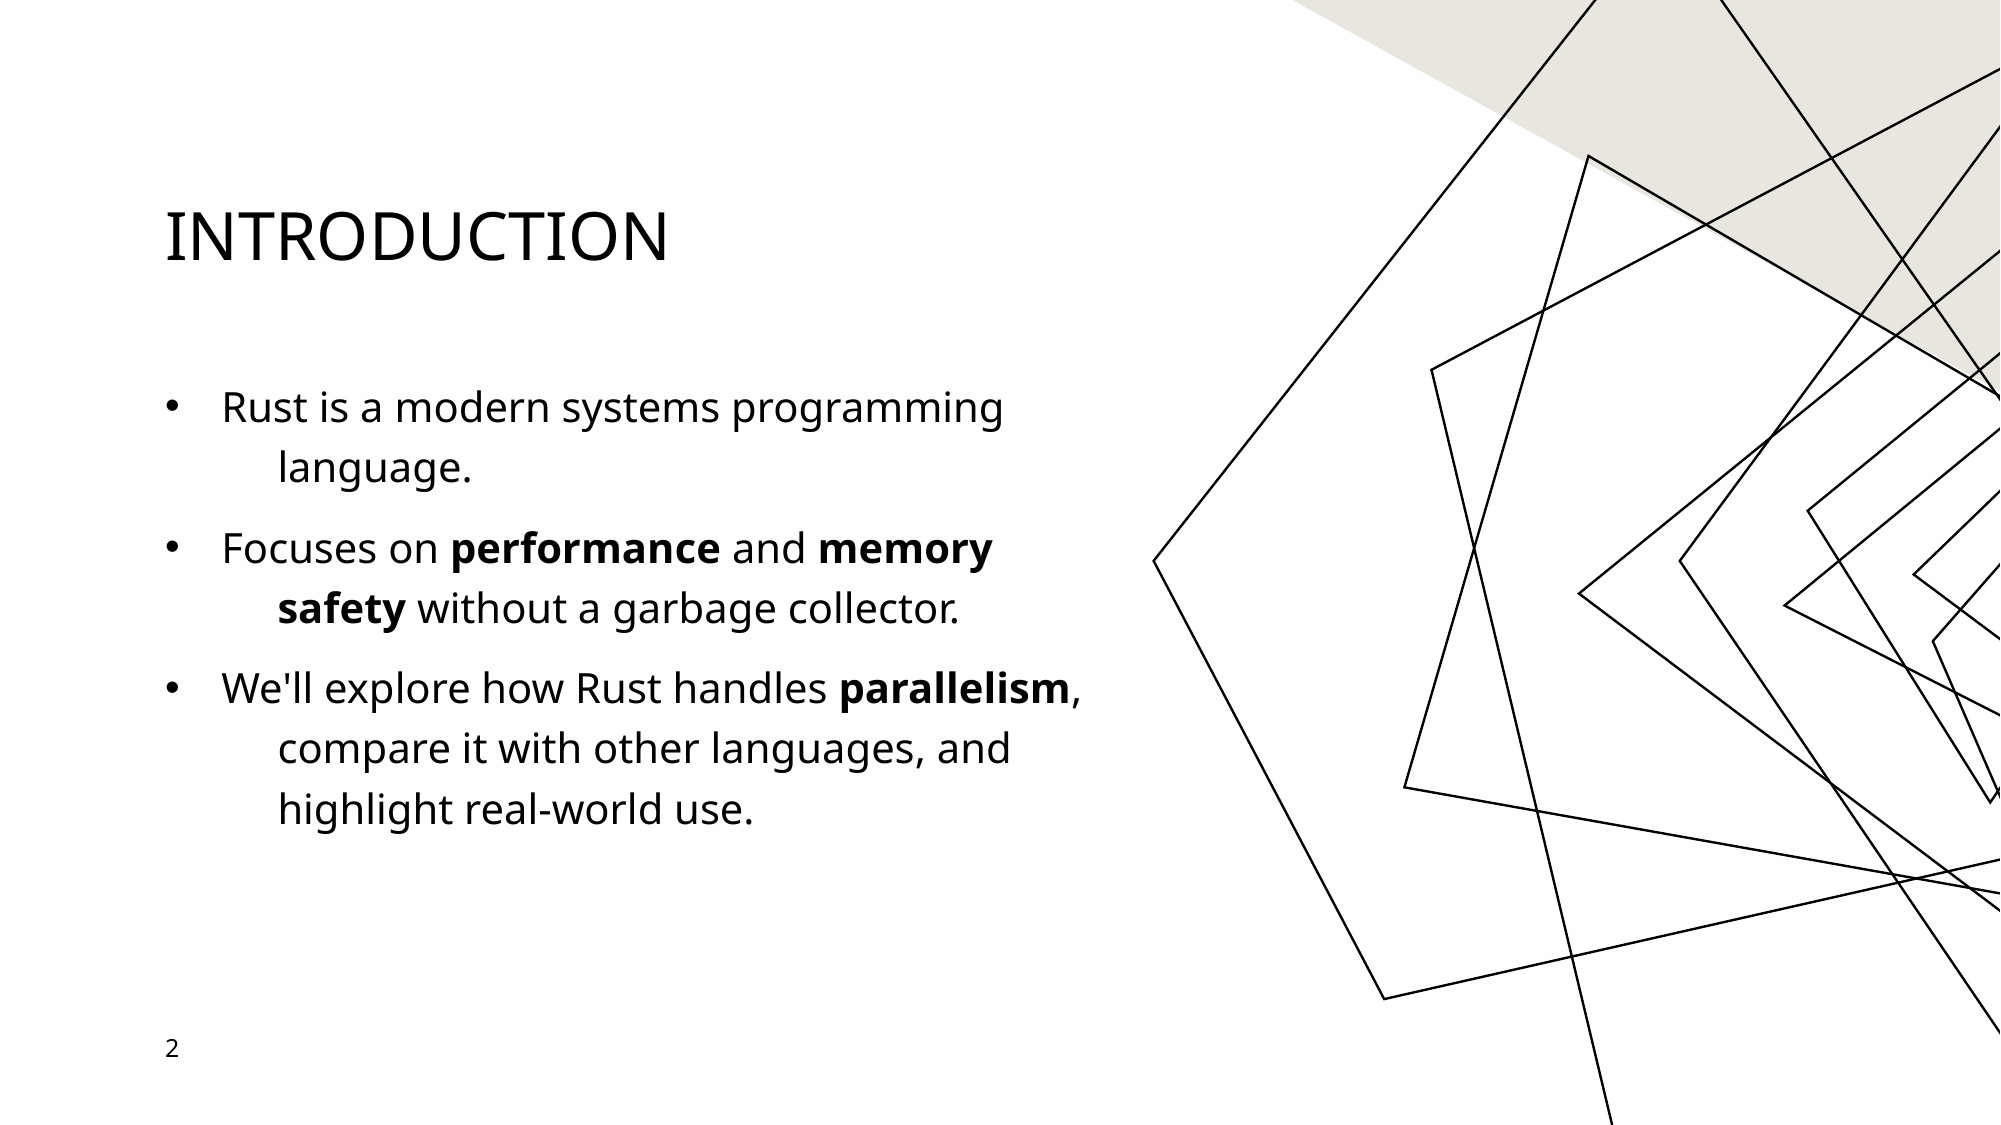

# Introduction
Rust is a modern systems programming language.
Focuses on performance and memory safety without a garbage collector.
We'll explore how Rust handles parallelism, compare it with other languages, and highlight real-world use.